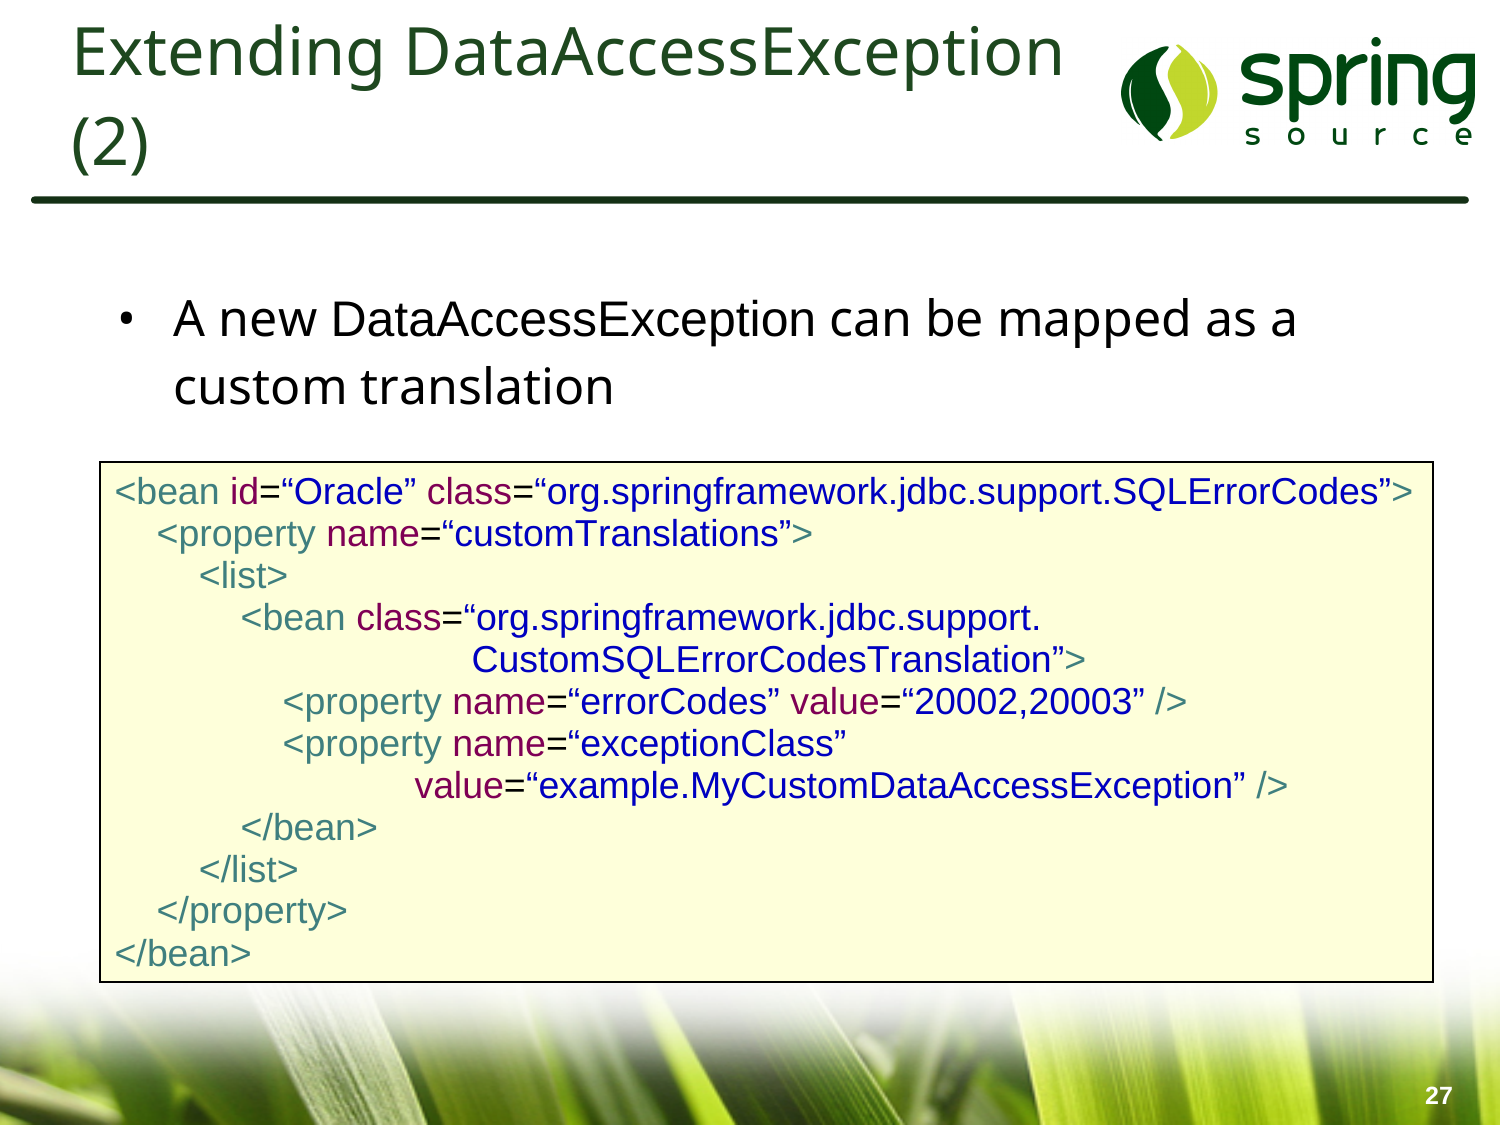

# Extending DataAccessException (2)
A new DataAccessException can be mapped as a custom translation
<bean id=“Oracle” class=“org.springframework.jdbc.support.SQLErrorCodes”>
 <property name=“customTranslations”>
 <list>
 <bean class=“org.springframework.jdbc.support.
 CustomSQLErrorCodesTranslation”>
 <property name=“errorCodes” value=“20002,20003” />
 <property name=“exceptionClass”
		value=“example.MyCustomDataAccessException” />
 </bean>
 </list>
 </property>
</bean>